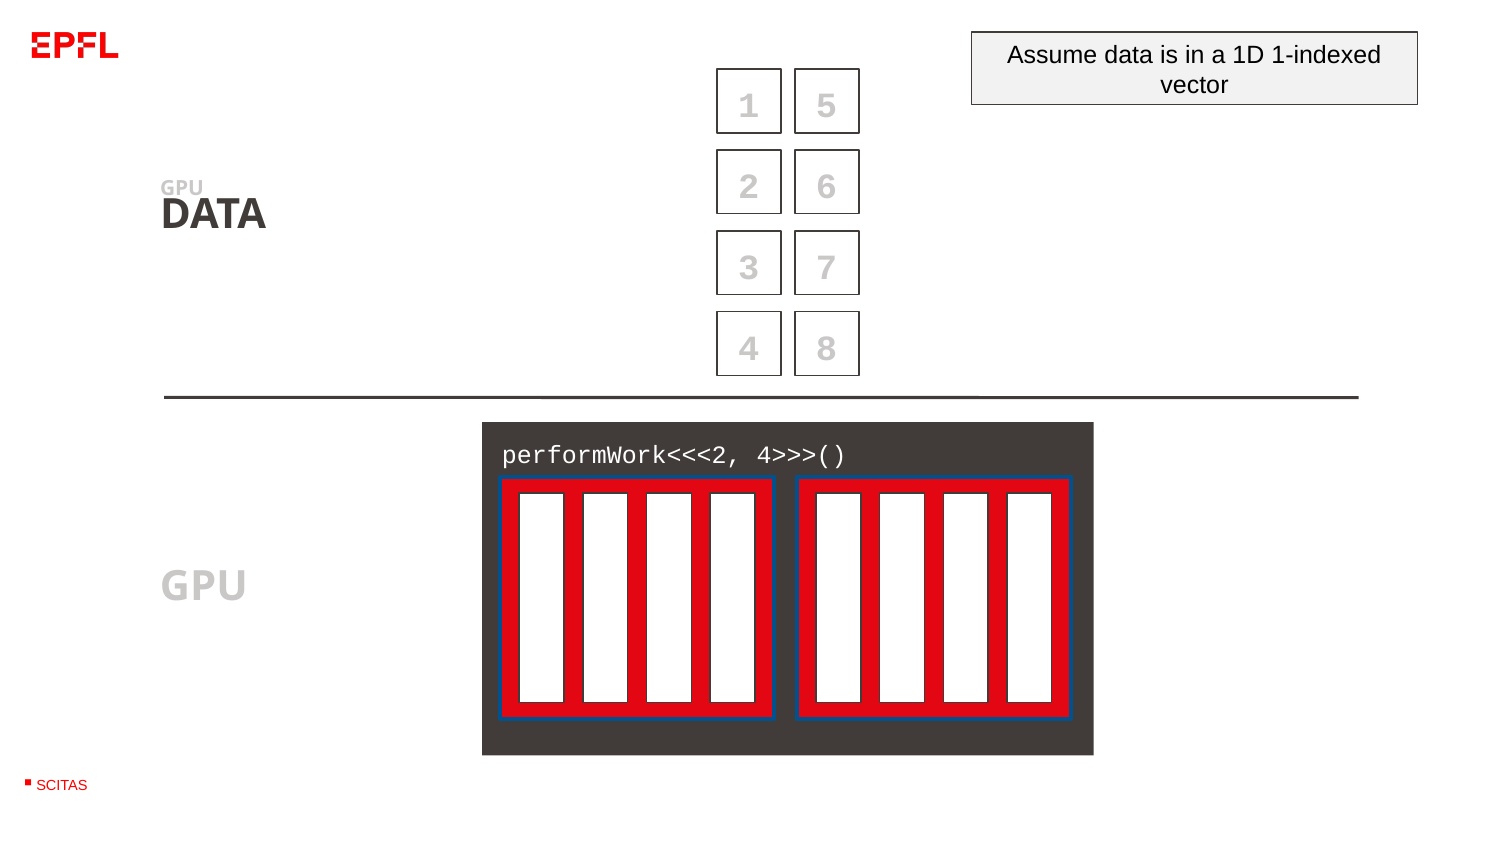

Assume data is in a 1D 1-indexed vector
5
6
7
8
1
2
3
4
GPU
DATA
performWork<<<2, 4>>>()
GPU